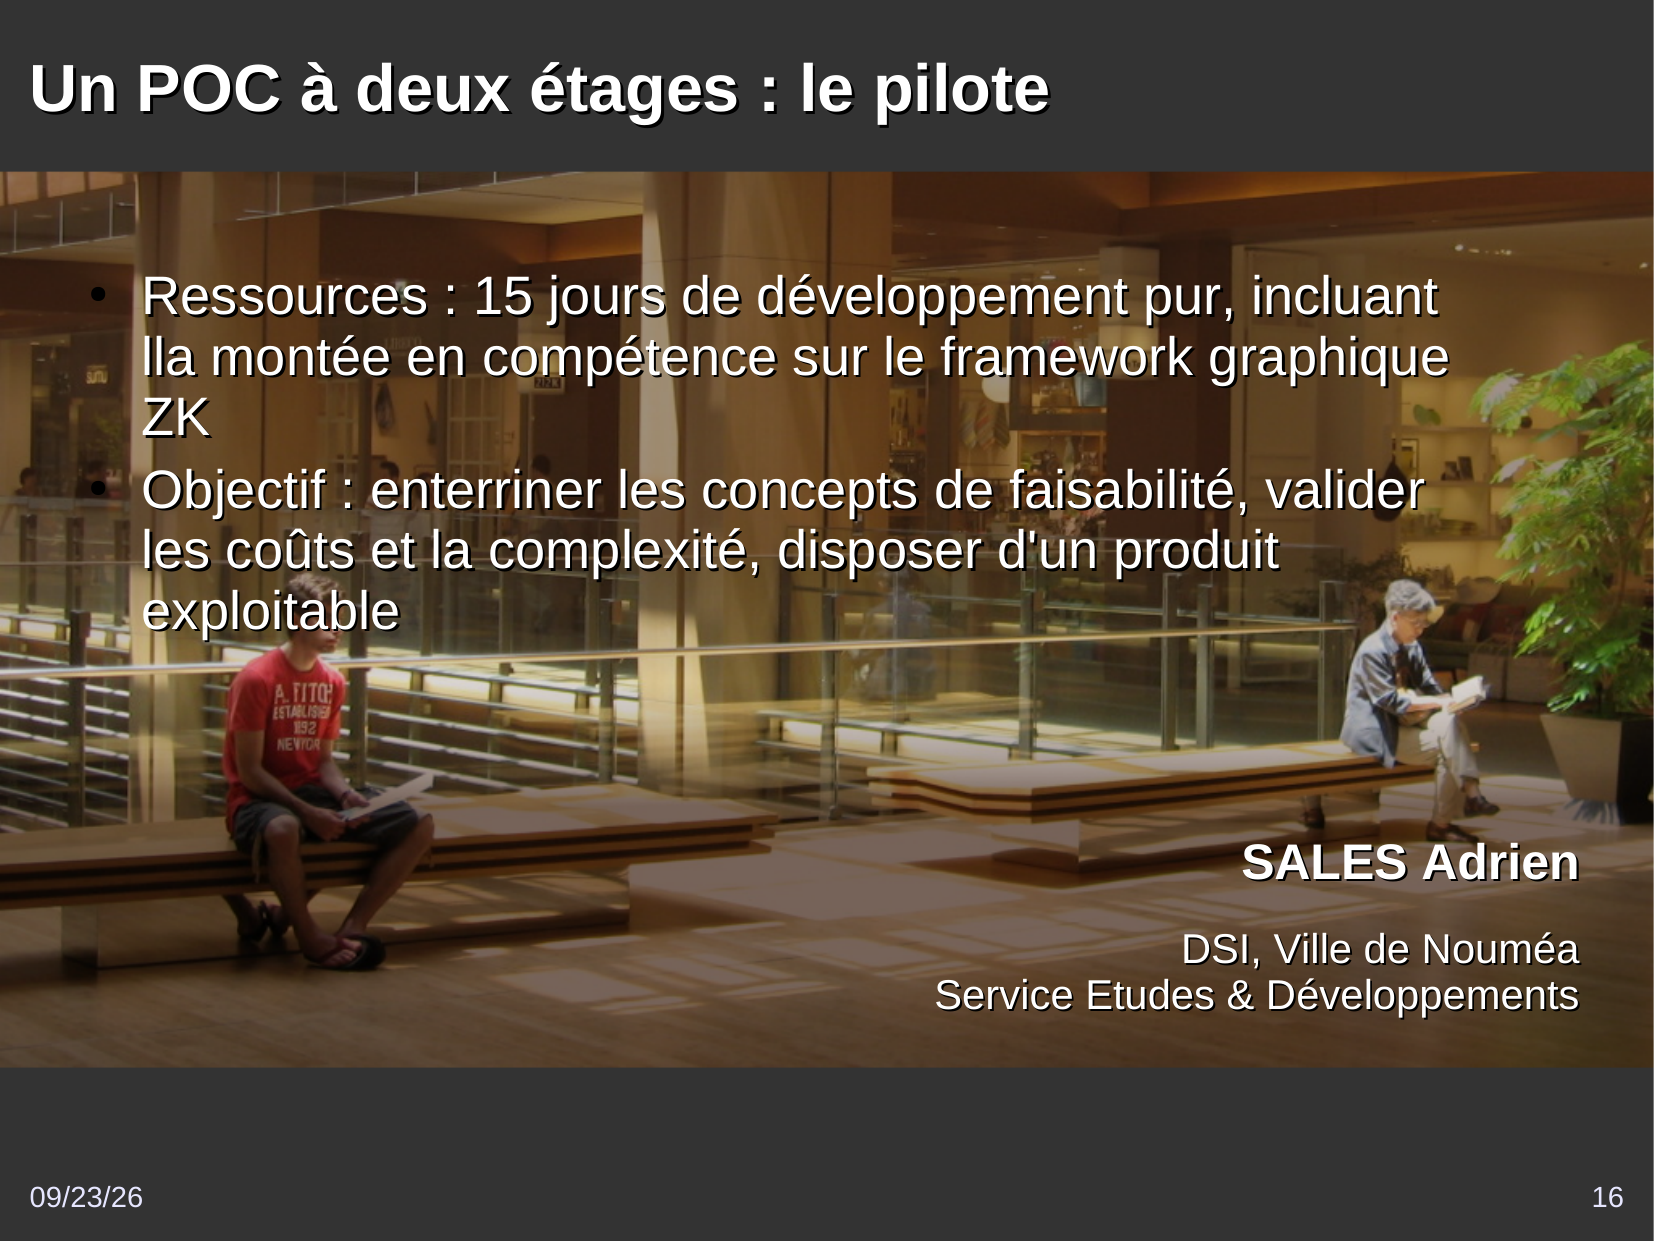

# Un POC à deux étages : le pilote
Ressources : 15 jours de développement pur, incluant lla montée en compétence sur le framework graphique ZK
Objectif : enterriner les concepts de faisabilité, valider les coûts et la complexité, disposer d'un produit exploitable
16